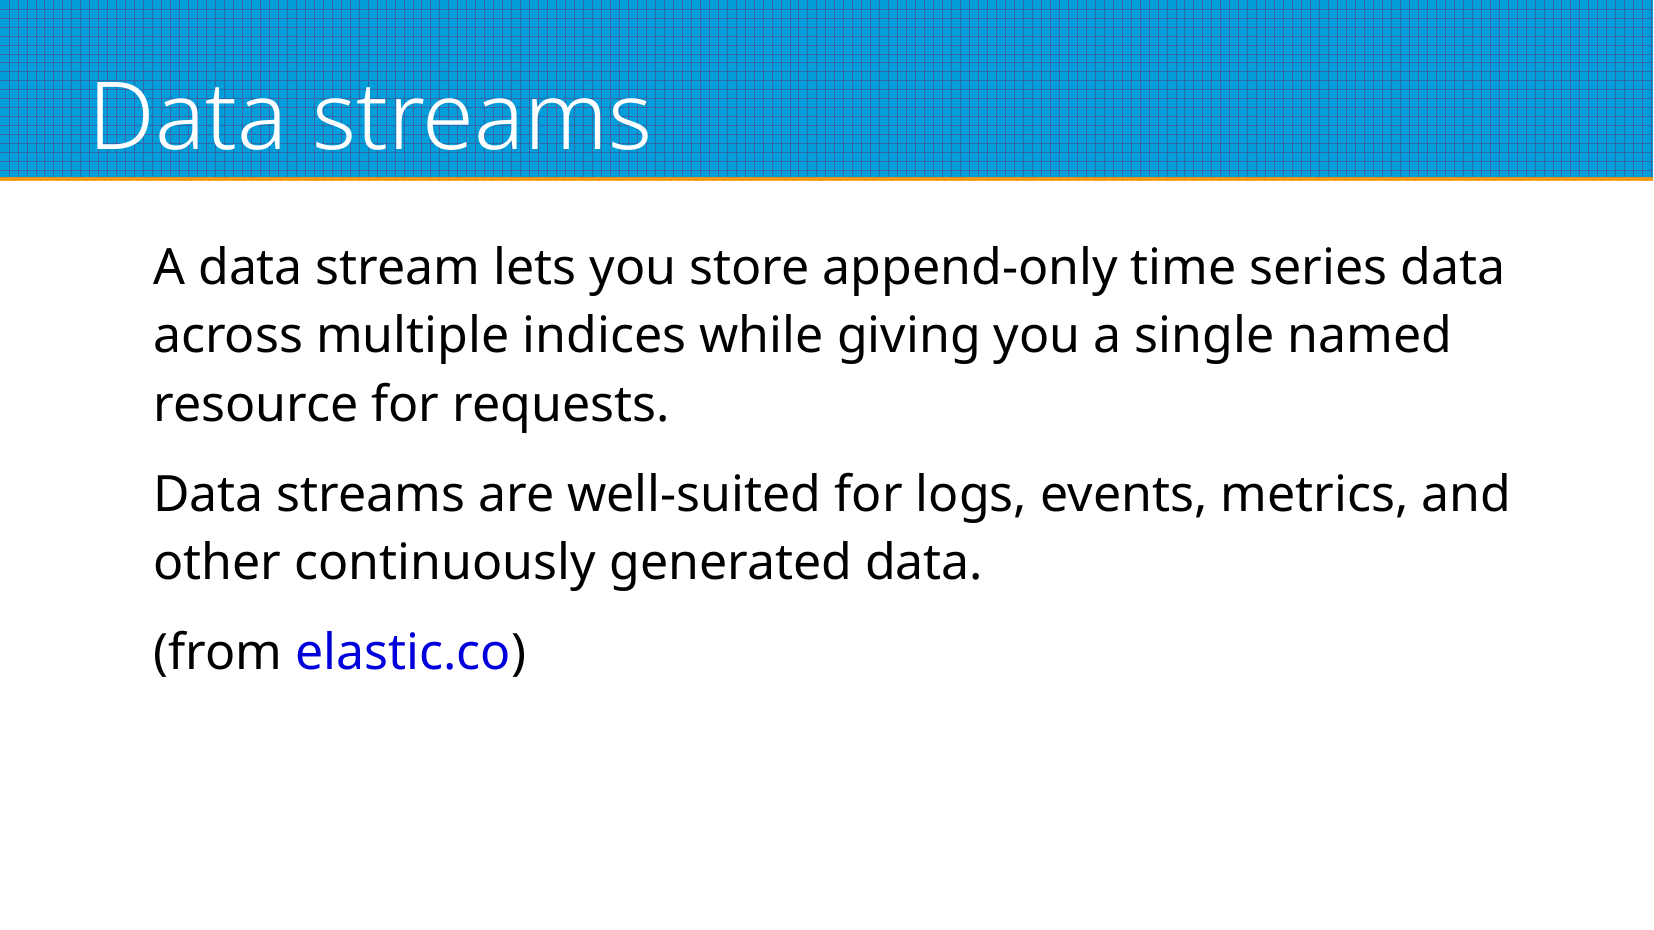

# Data streams
A data stream lets you store append-only time series data across multiple indices while giving you a single named resource for requests.
Data streams are well-suited for logs, events, metrics, and other continuously generated data.
(from elastic.co)